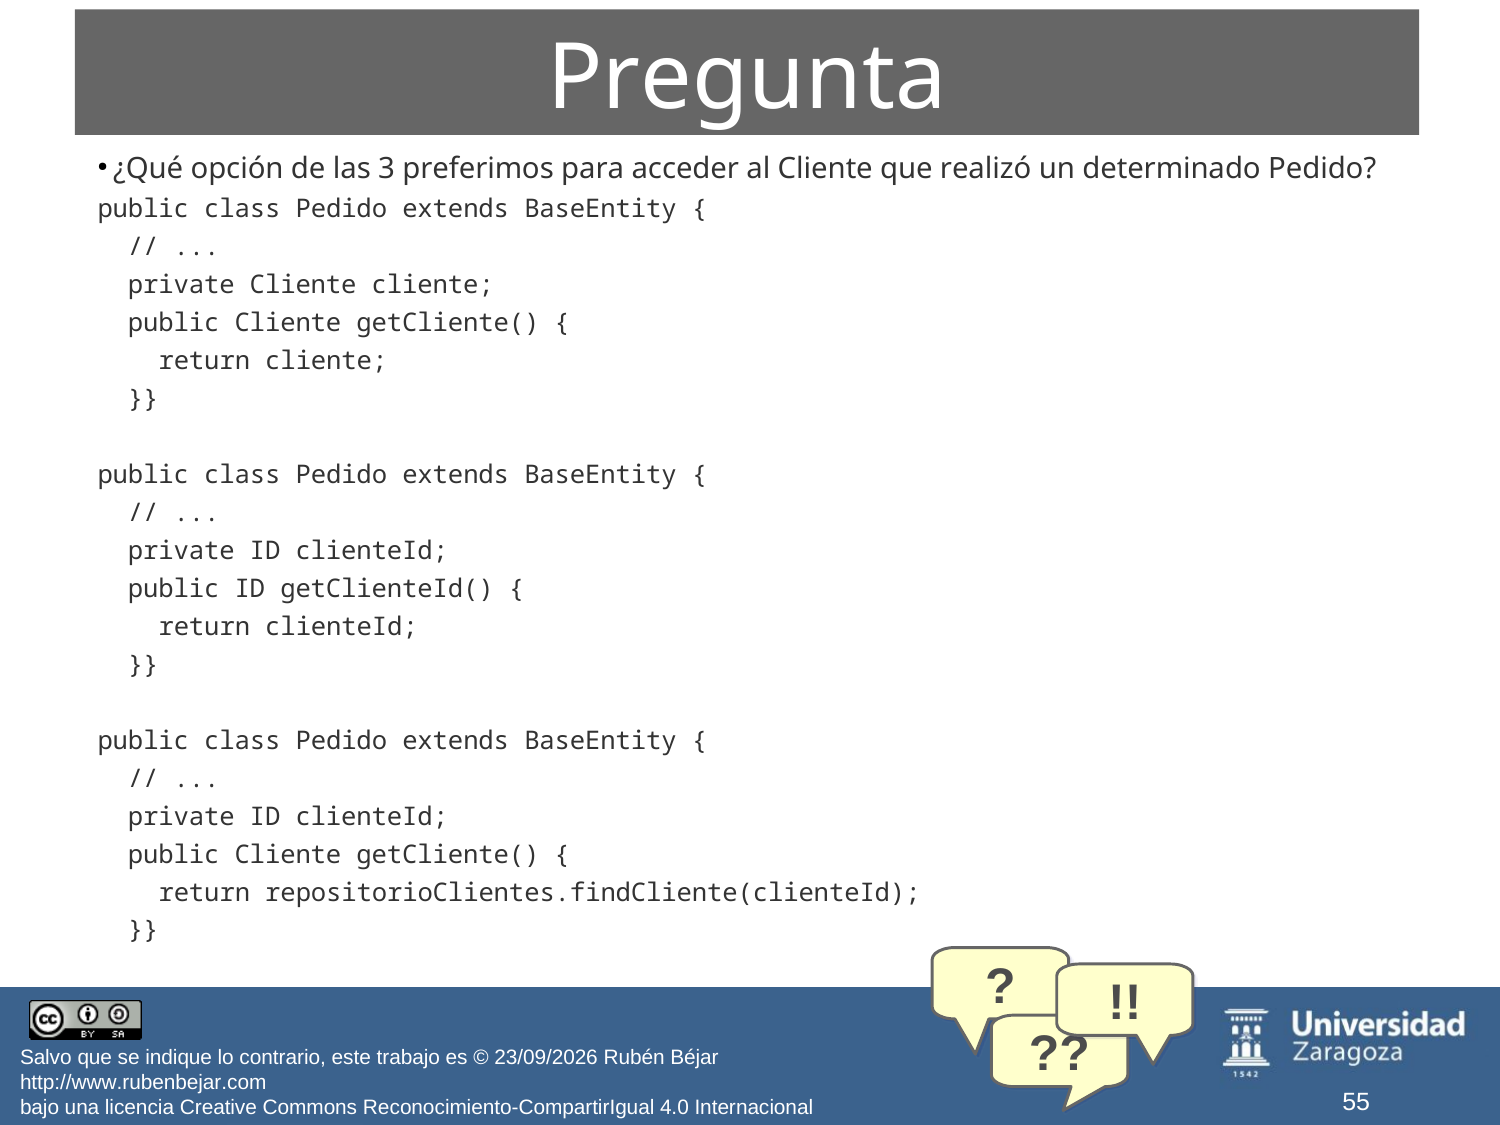

# Pregunta
¿Qué opción de las 3 preferimos para acceder al Cliente que realizó un determinado Pedido?
public class Pedido extends BaseEntity {
 // ...
 private Cliente cliente;
 public Cliente getCliente() {
 return cliente;
 }}
public class Pedido extends BaseEntity {
 // ...
 private ID clienteId;
 public ID getClienteId() {
 return clienteId;
 }}
public class Pedido extends BaseEntity {
 // ...
 private ID clienteId;
 public Cliente getCliente() {
 return repositorioClientes.findCliente(clienteId);
 }}
?
!!
??